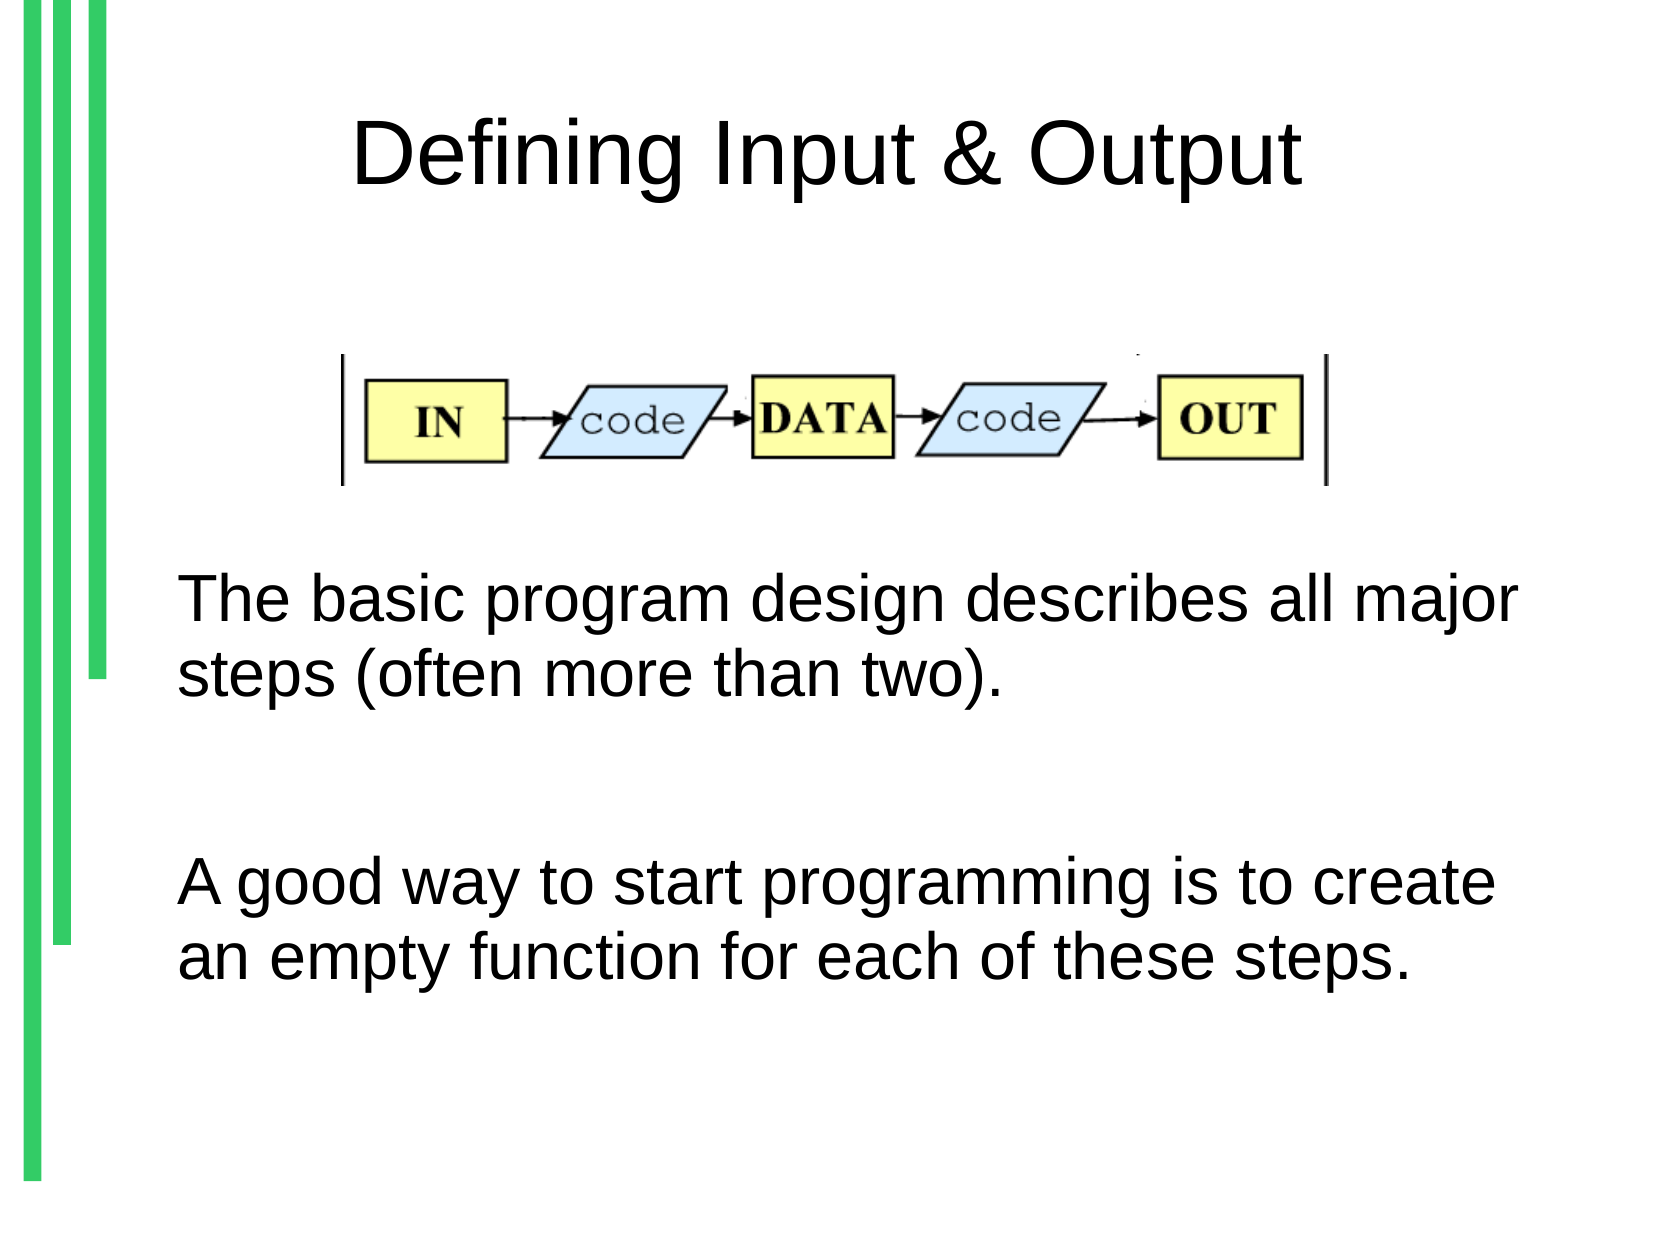

# Defining Input & Output
The basic program design describes all major steps (often more than two).
A good way to start programming is to create an empty function for each of these steps.